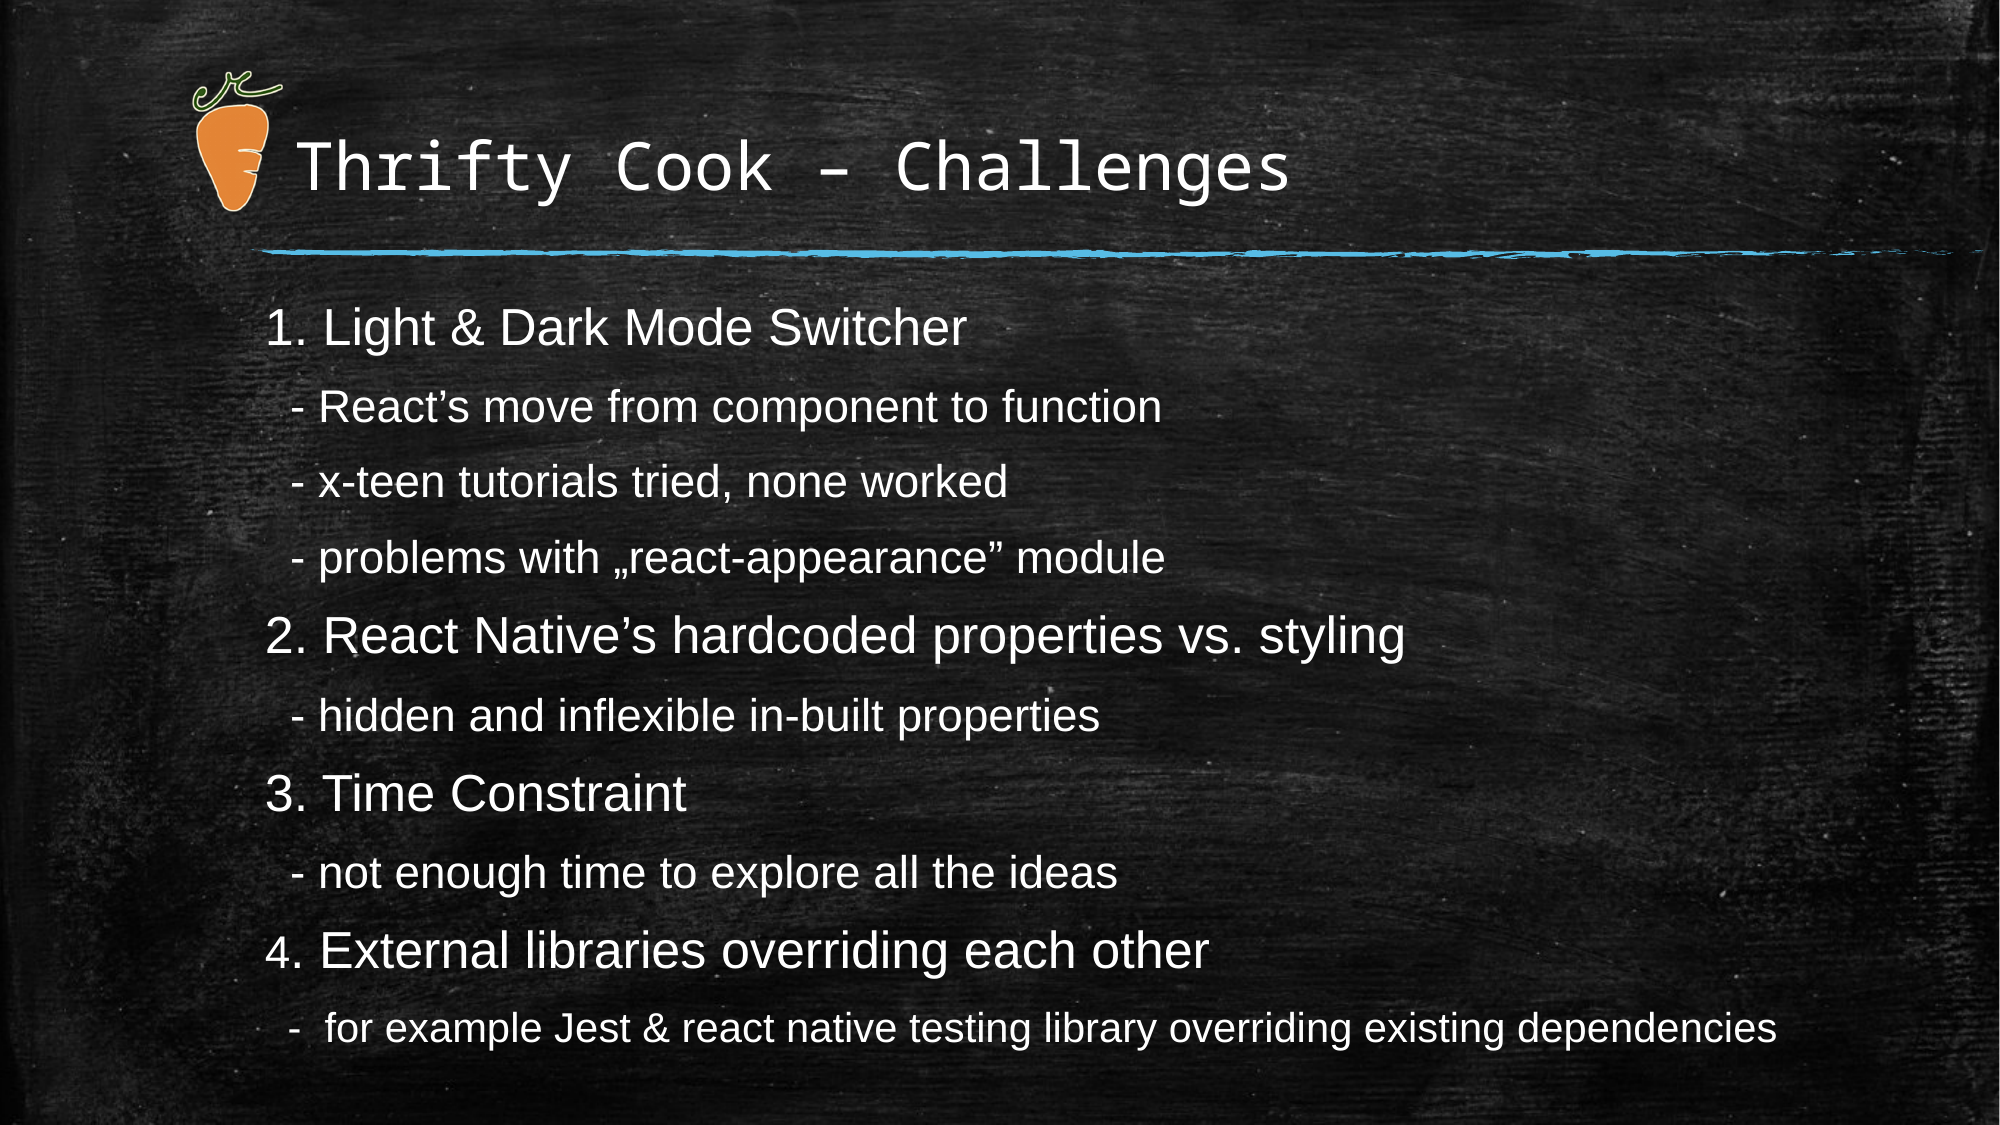

# Thrifty Cook – Challenges
1. Light & Dark Mode Switcher
 - React’s move from component to function
 - x-teen tutorials tried, none worked
 - problems with „react-appearance” module
2. React Native’s hardcoded properties vs. styling
 - hidden and inflexible in-built properties
3. Time Constraint
 - not enough time to explore all the ideas
4. External libraries overriding each other
 - for example Jest & react native testing library overriding existing dependencies